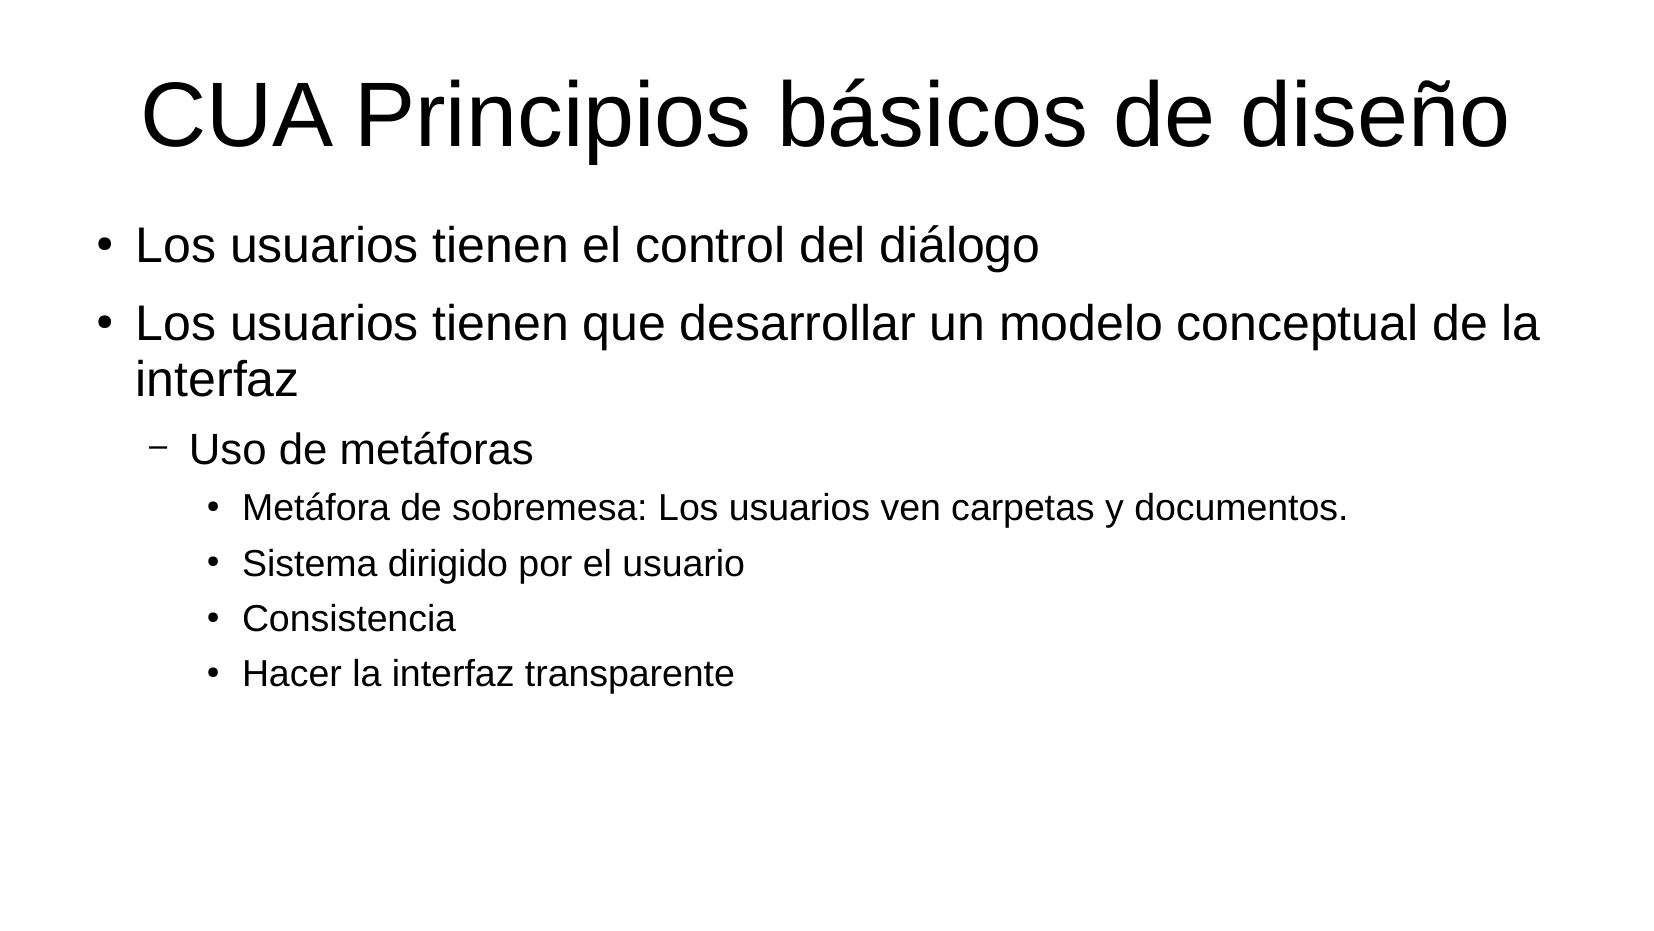

# CUA Principios básicos de diseño
Los usuarios tienen el control del diálogo
Los usuarios tienen que desarrollar un modelo conceptual de la interfaz
Uso de metáforas
Metáfora de sobremesa: Los usuarios ven carpetas y documentos.
Sistema dirigido por el usuario
Consistencia
Hacer la interfaz transparente